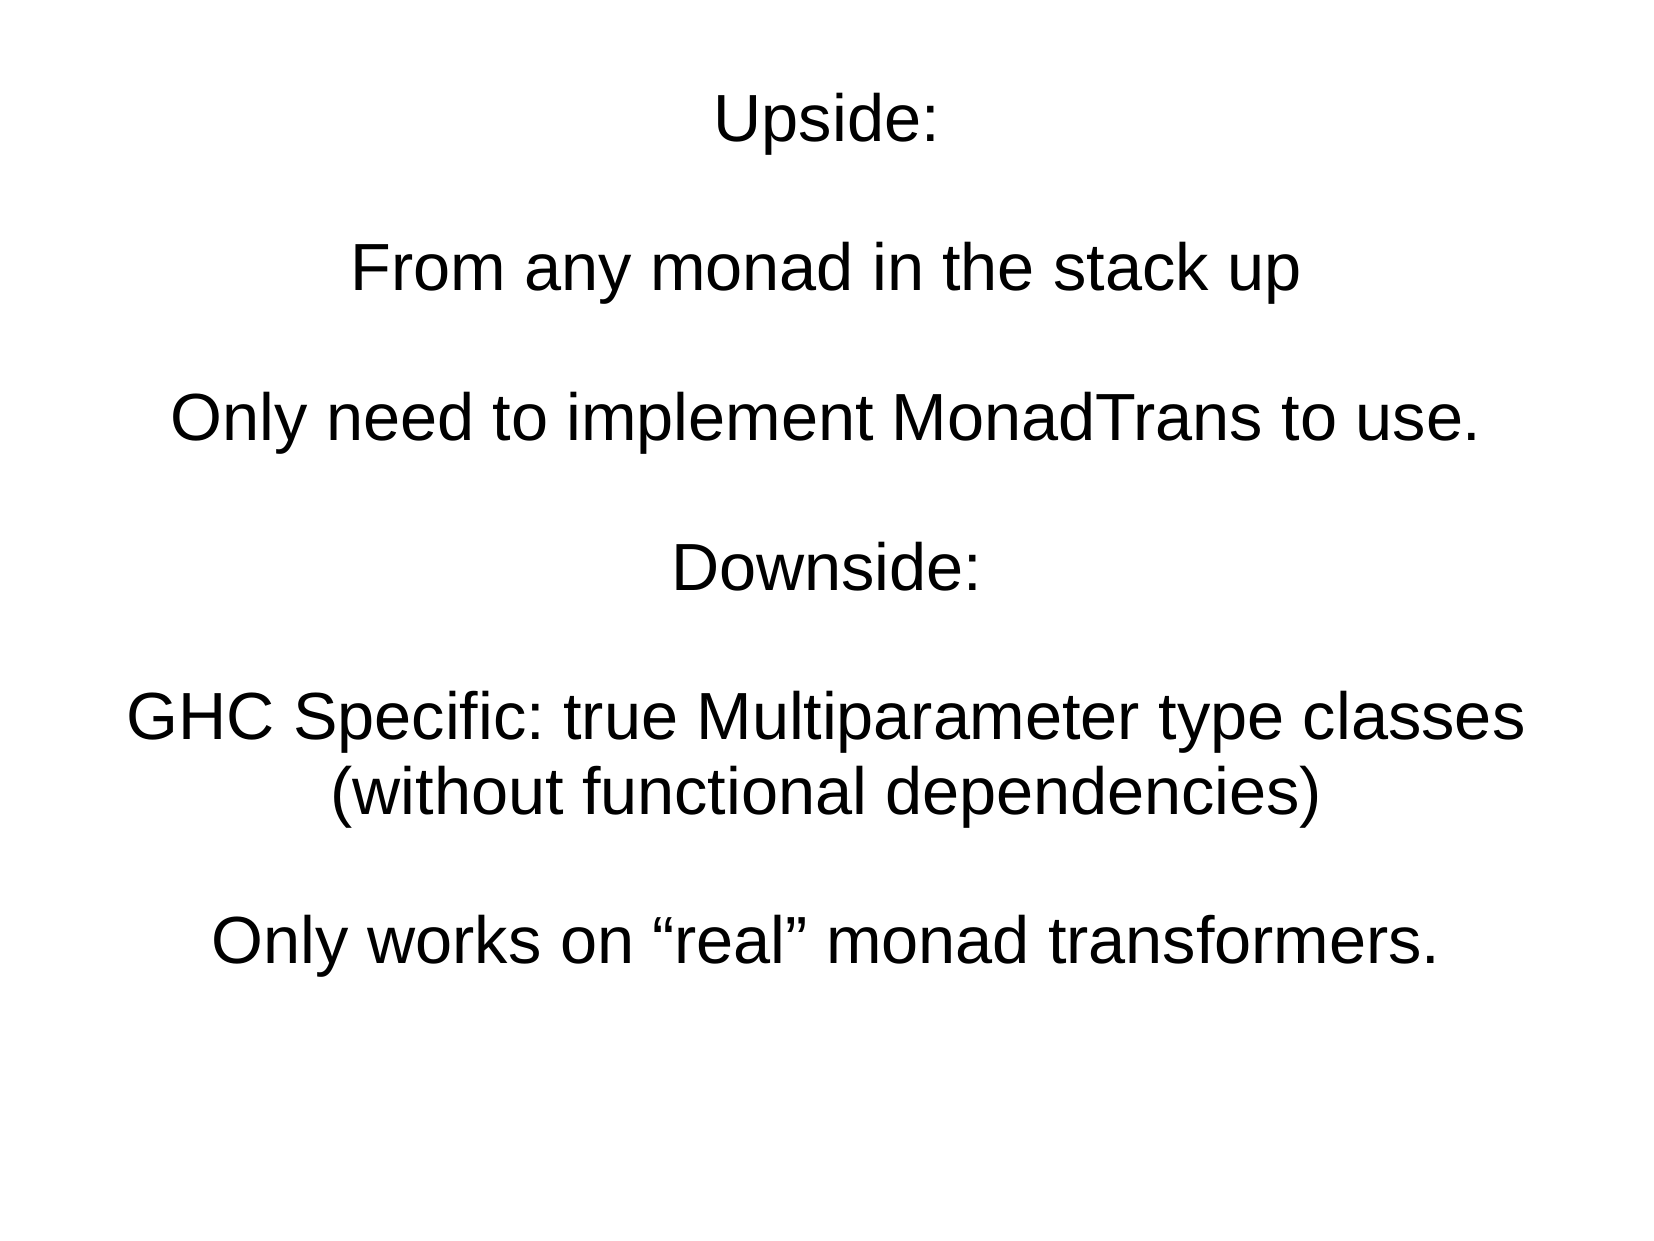

# Upside:
From any monad in the stack up
Only need to implement MonadTrans to use.
Downside:
GHC Specific: true Multiparameter type classes
(without functional dependencies)
Only works on “real” monad transformers.